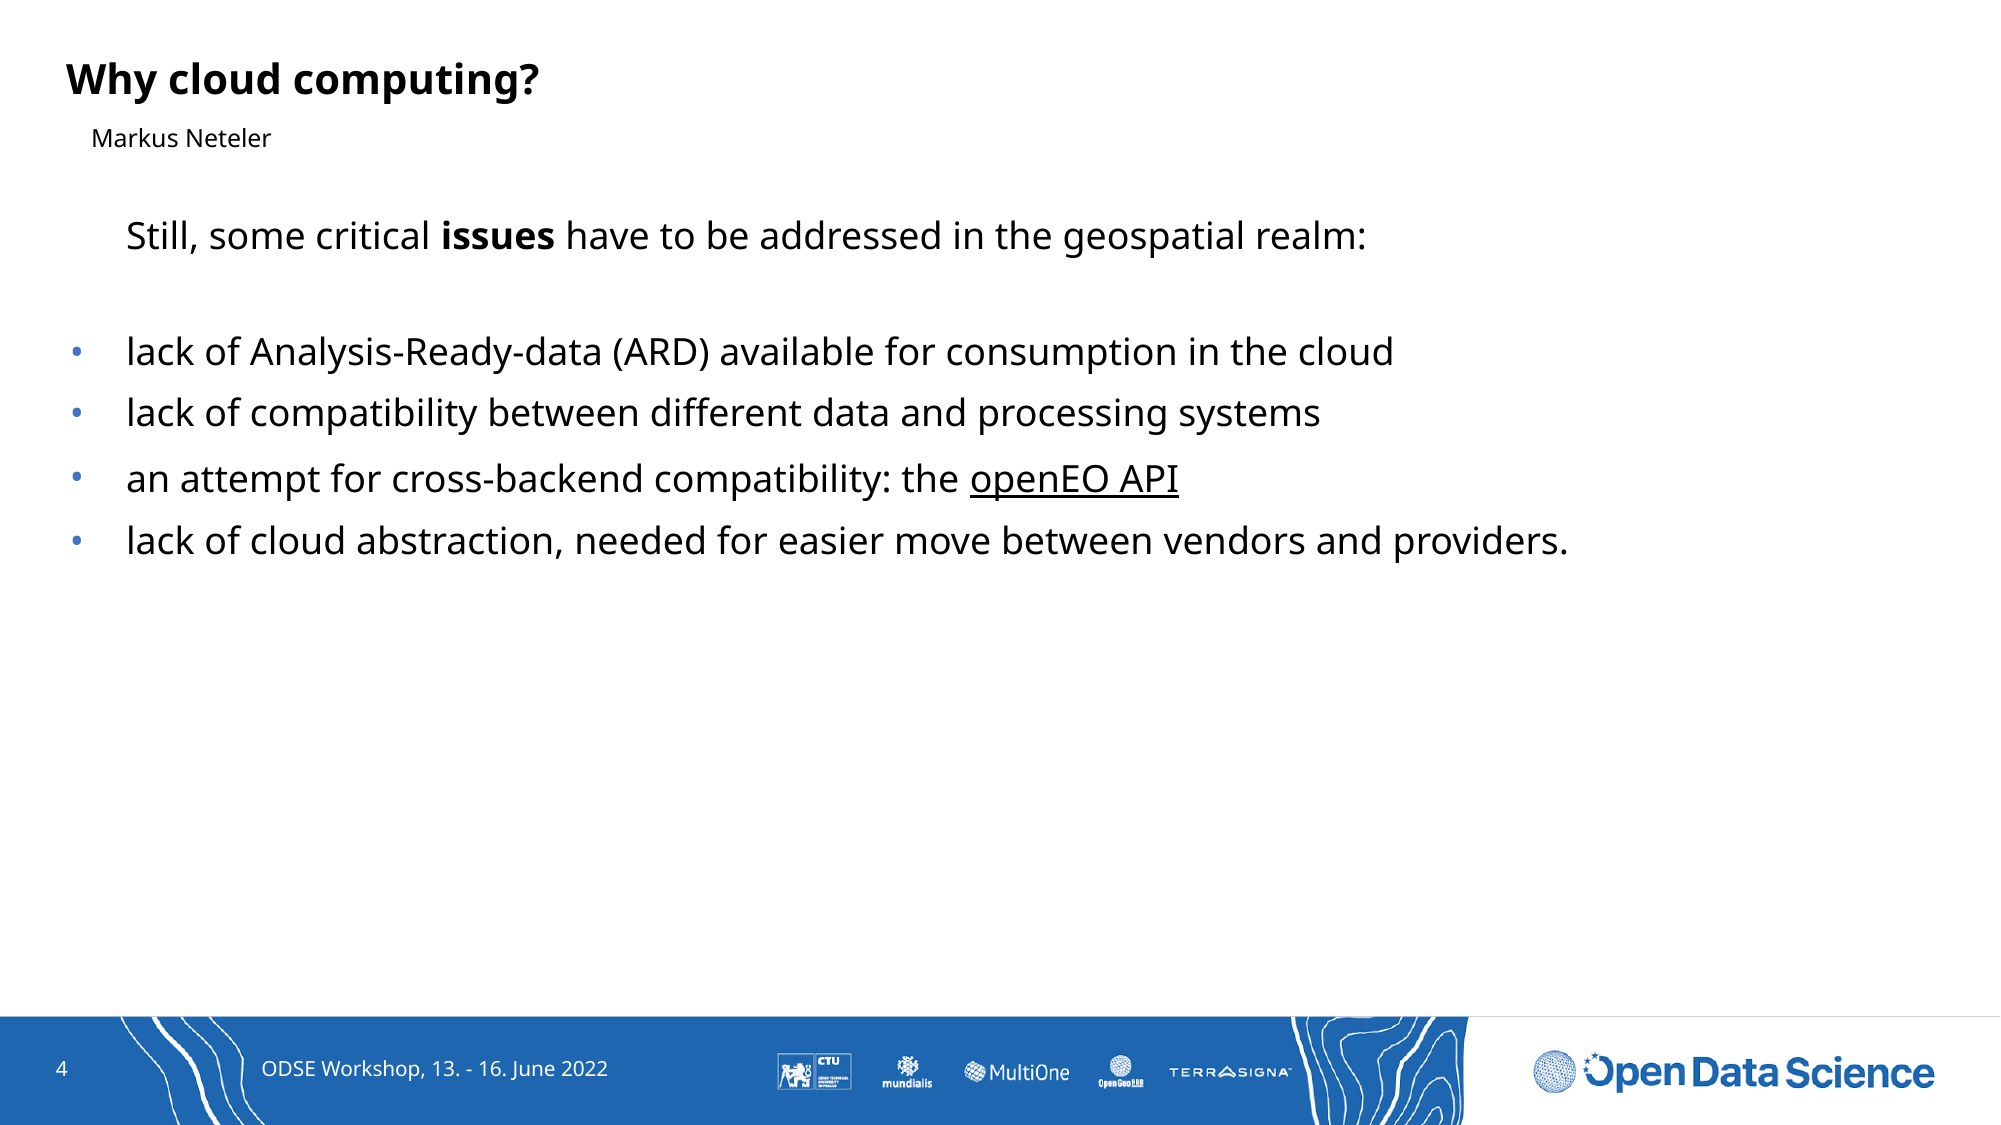

# Why cloud computing?
Markus Neteler
Still, some critical issues have to be addressed in the geospatial realm:
lack of Analysis-Ready-data (ARD) available for consumption in the cloud
lack of compatibility between different data and processing systems
an attempt for cross-backend compatibility: the openEO API
lack of cloud abstraction, needed for easier move between vendors and providers.
ODSE Workshop, 13. - 16. June 2022